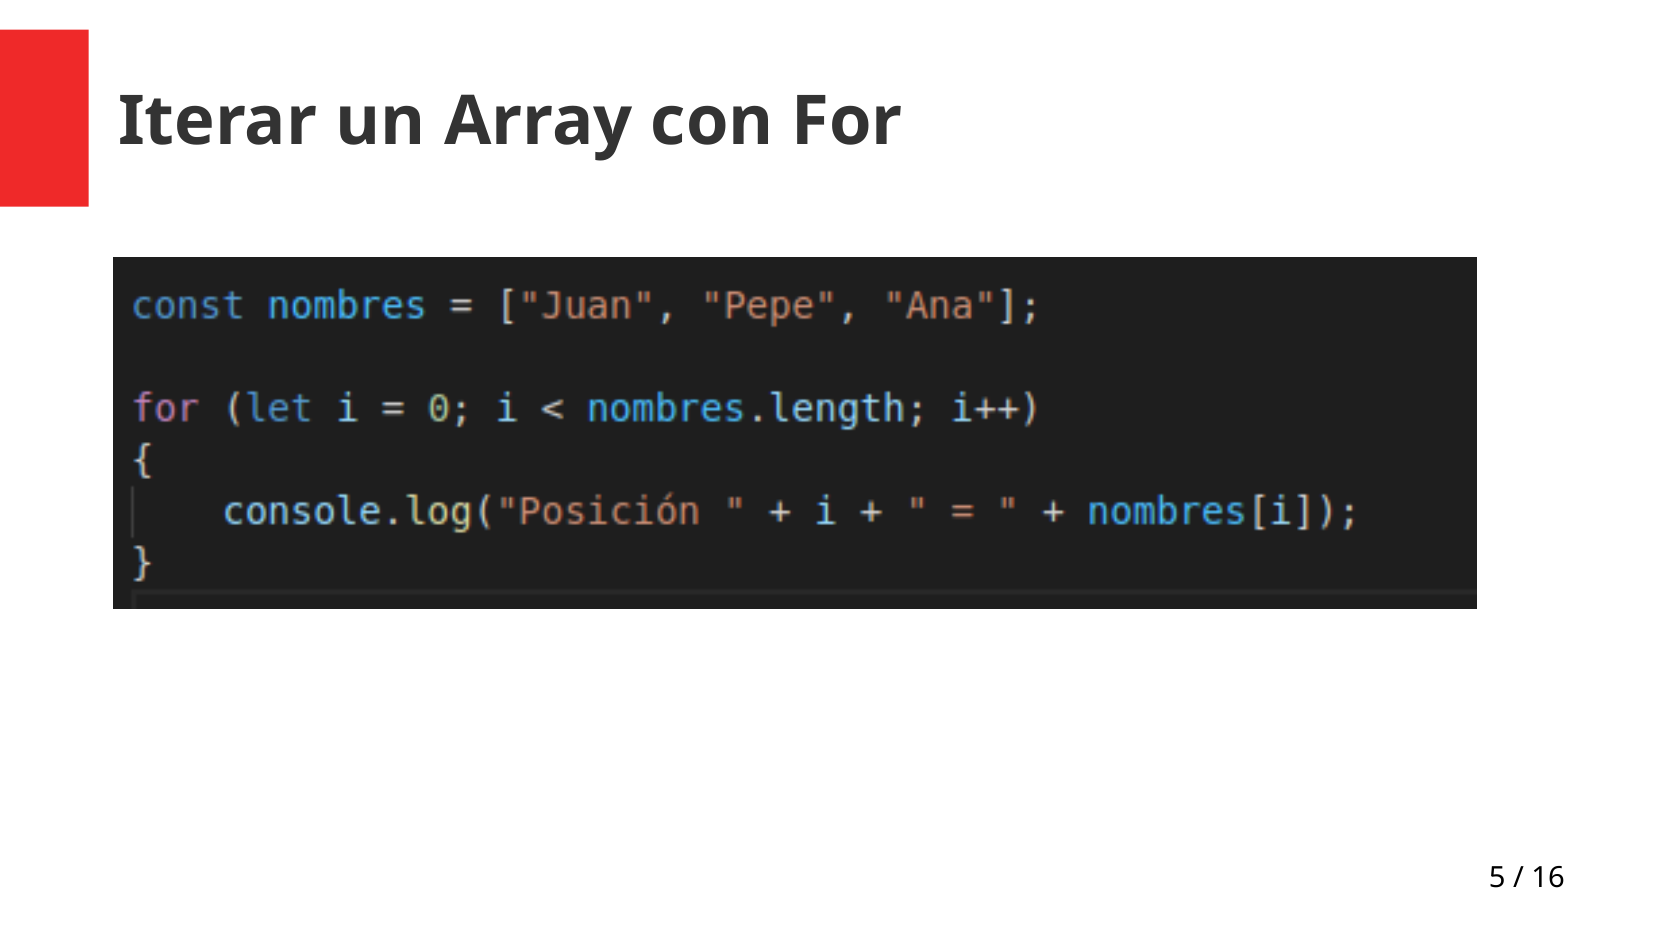

# Iterar un Array con For
5